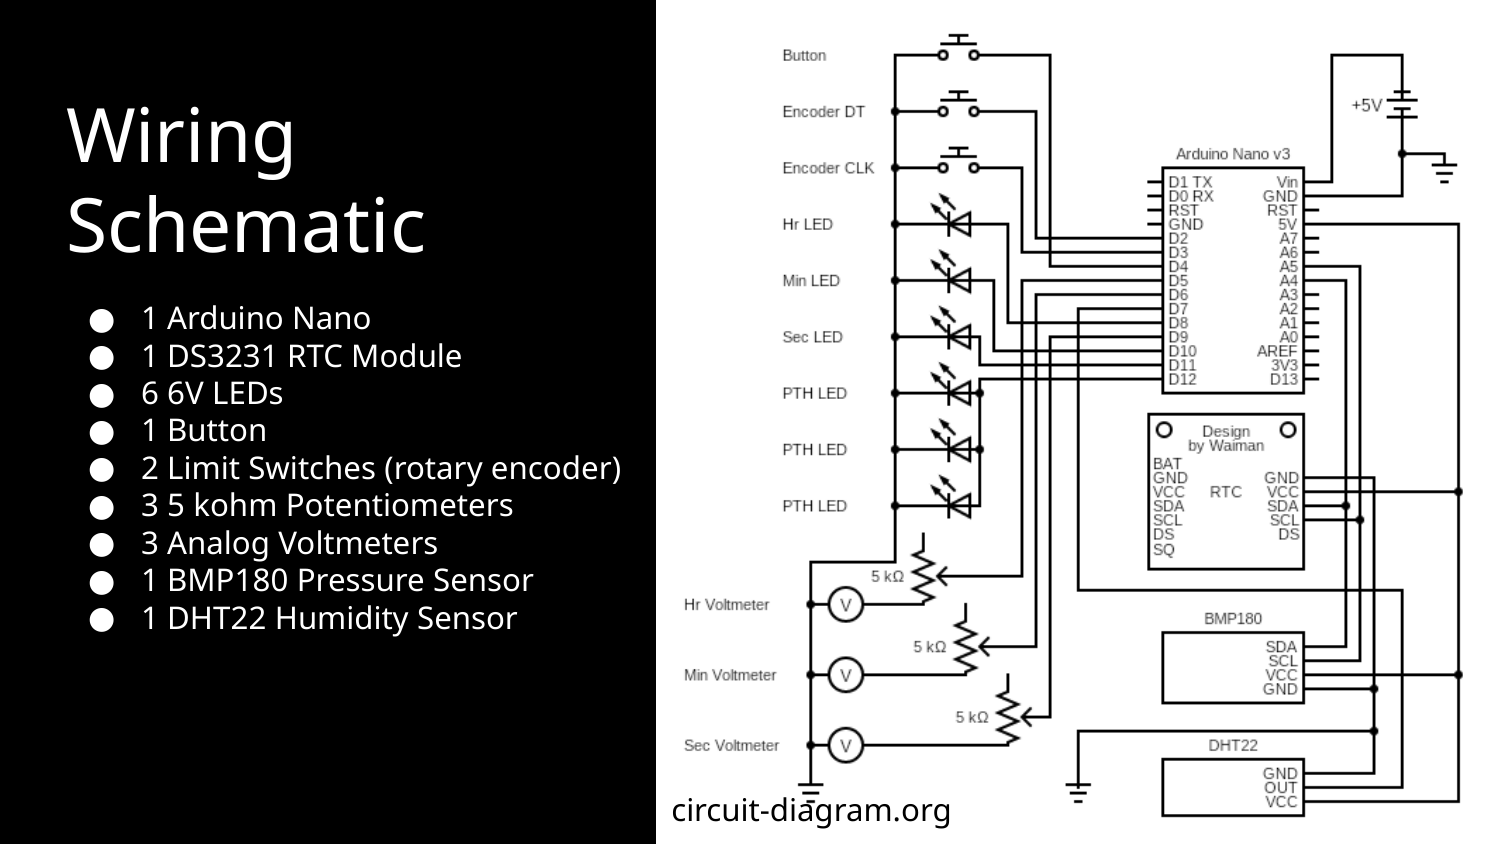

# Wiring Schematic
1 Arduino Nano
1 DS3231 RTC Module
6 6V LEDs
1 Button
2 Limit Switches (rotary encoder)
3 5 kohm Potentiometers
3 Analog Voltmeters
1 BMP180 Pressure Sensor
1 DHT22 Humidity Sensor
circuit-diagram.org